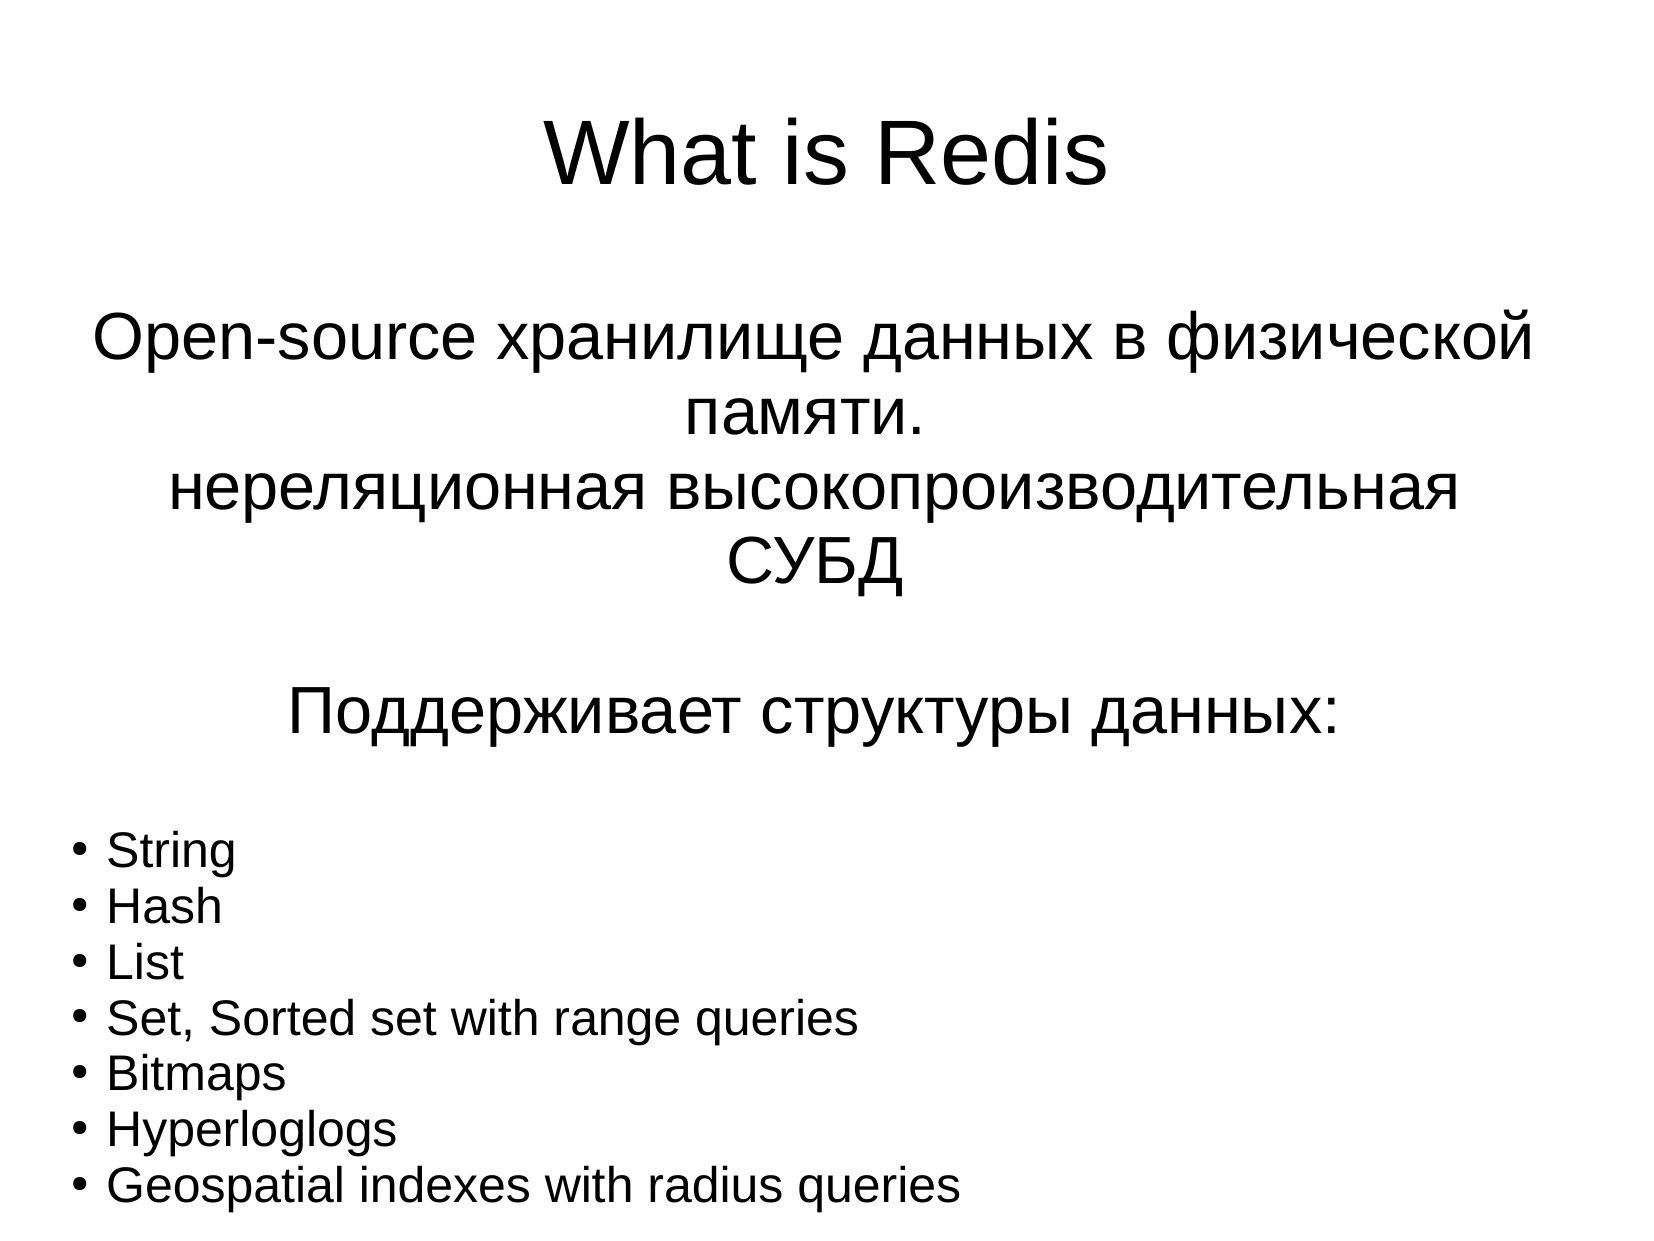

# What is Redis
Open-source хранилище данных в физической памяти.
нереляционная высокопроизводительная СУБД
Поддерживает структуры данных:
String
Hash
List
Set, Sorted set with range queries
Bitmaps
Hyperloglogs
Geospatial indexes with radius queries